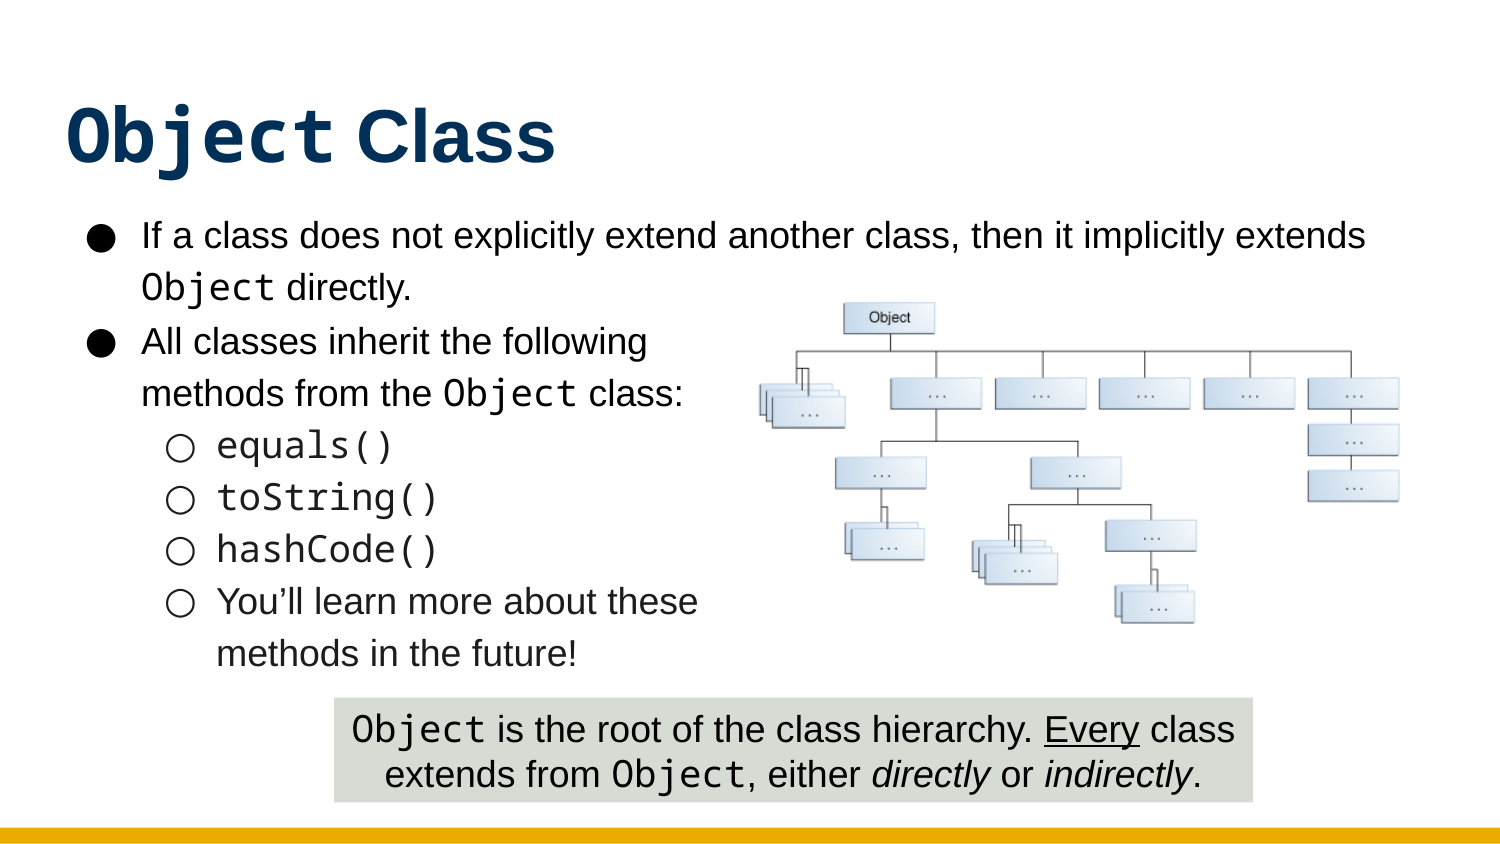

# Object Class
If a class does not explicitly extend another class, then it implicitly extends Object directly.
All classes inherit the following methods from the Object class:
equals()
toString()
hashCode()
You’ll learn more about these methods in the future!
Object is the root of the class hierarchy. Every class extends from Object, either directly or indirectly.